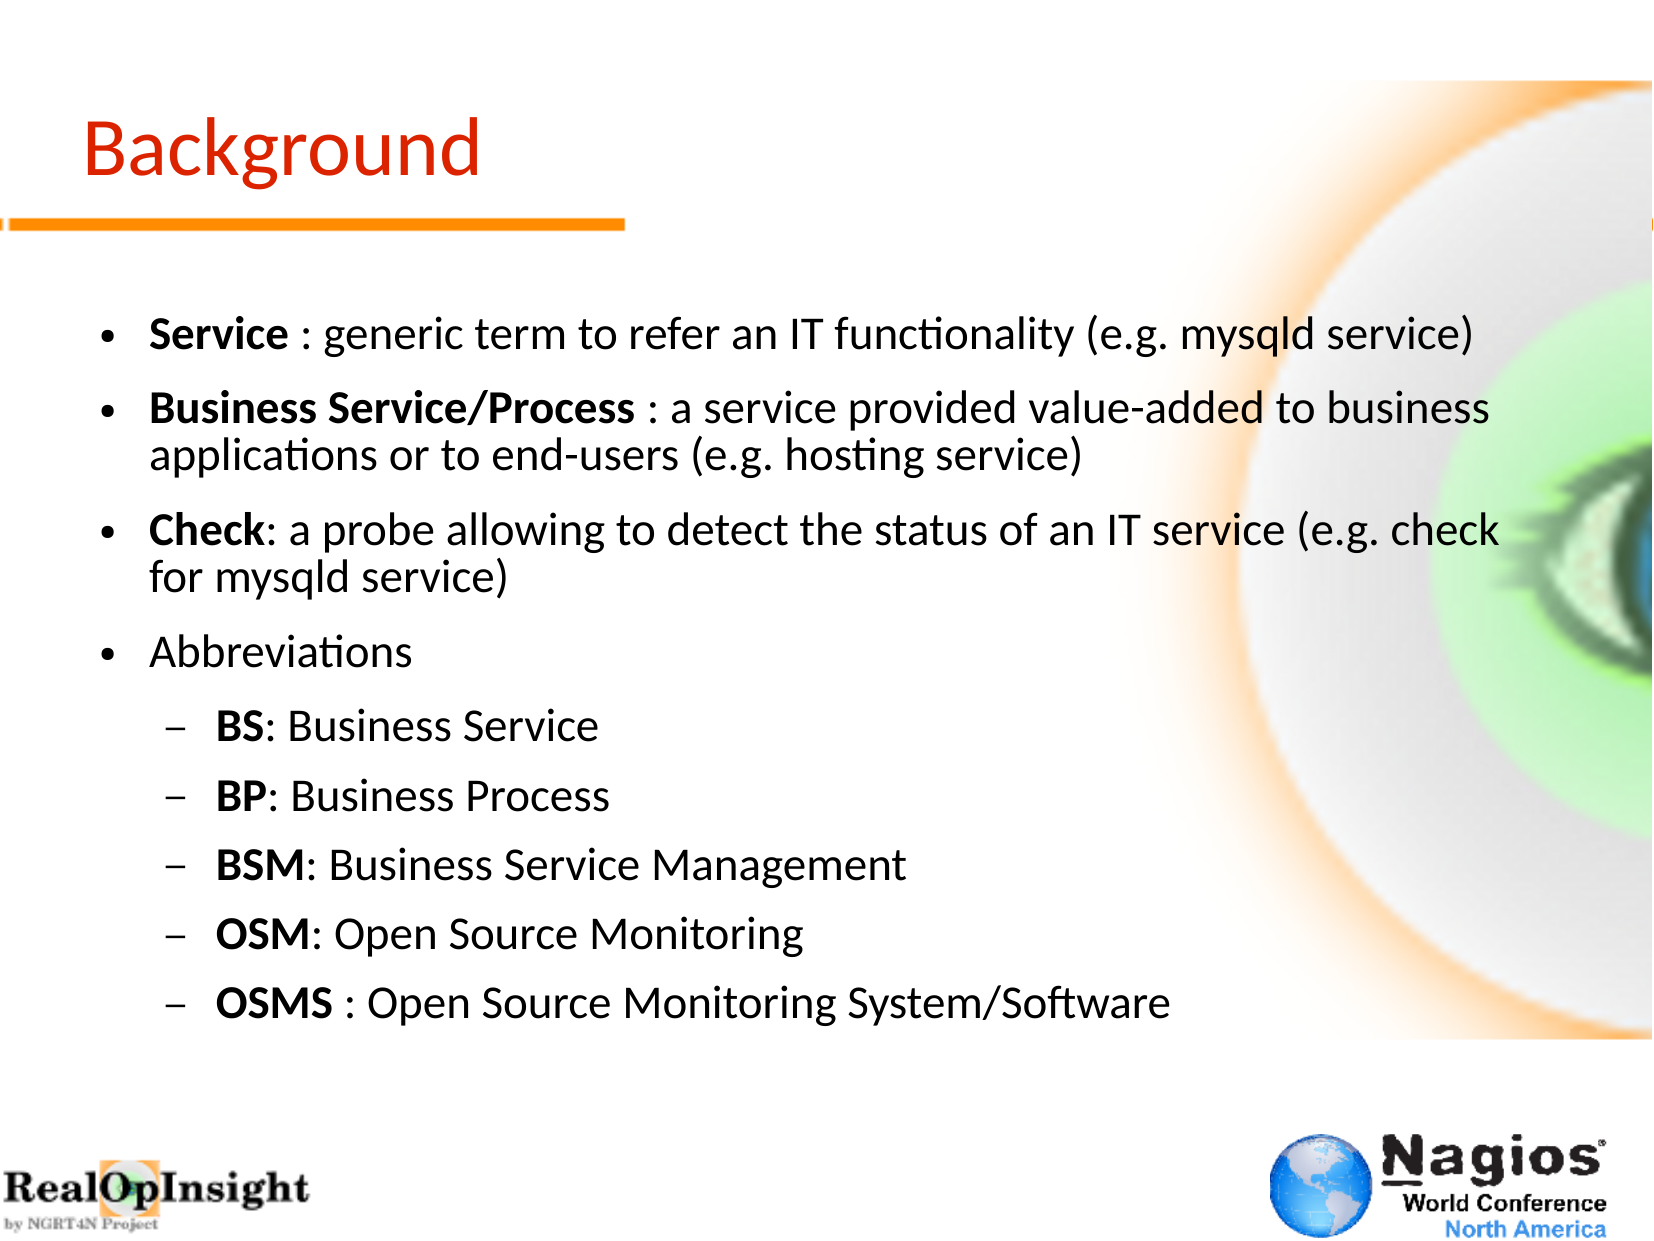

# Background
Service : generic term to refer an IT functionality (e.g. mysqld service)
Business Service/Process : a service provided value-added to business applications or to end-users (e.g. hosting service)
Check: a probe allowing to detect the status of an IT service (e.g. check for mysqld service)
Abbreviations
BS: Business Service
BP: Business Process
BSM: Business Service Management
OSM: Open Source Monitoring
OSMS : Open Source Monitoring System/Software